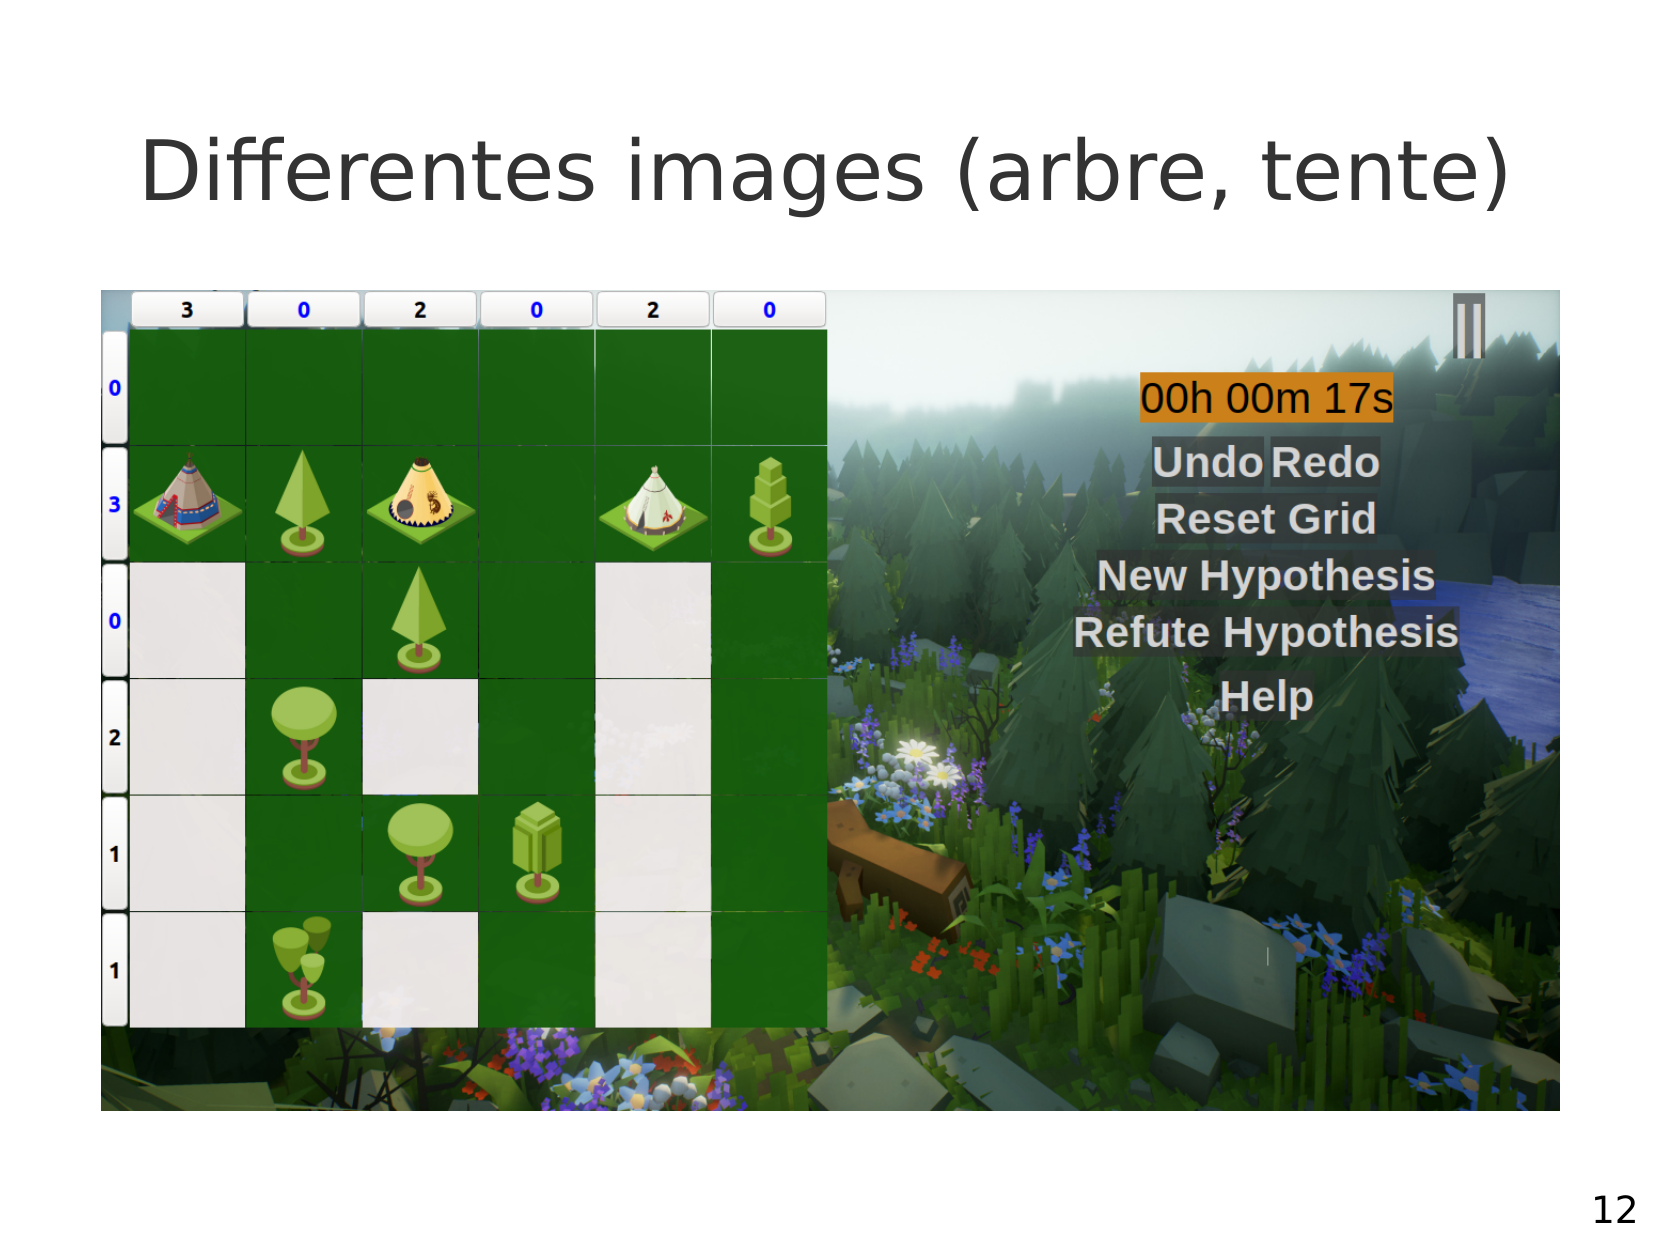

# Differentes images (arbre, tente)
12
12